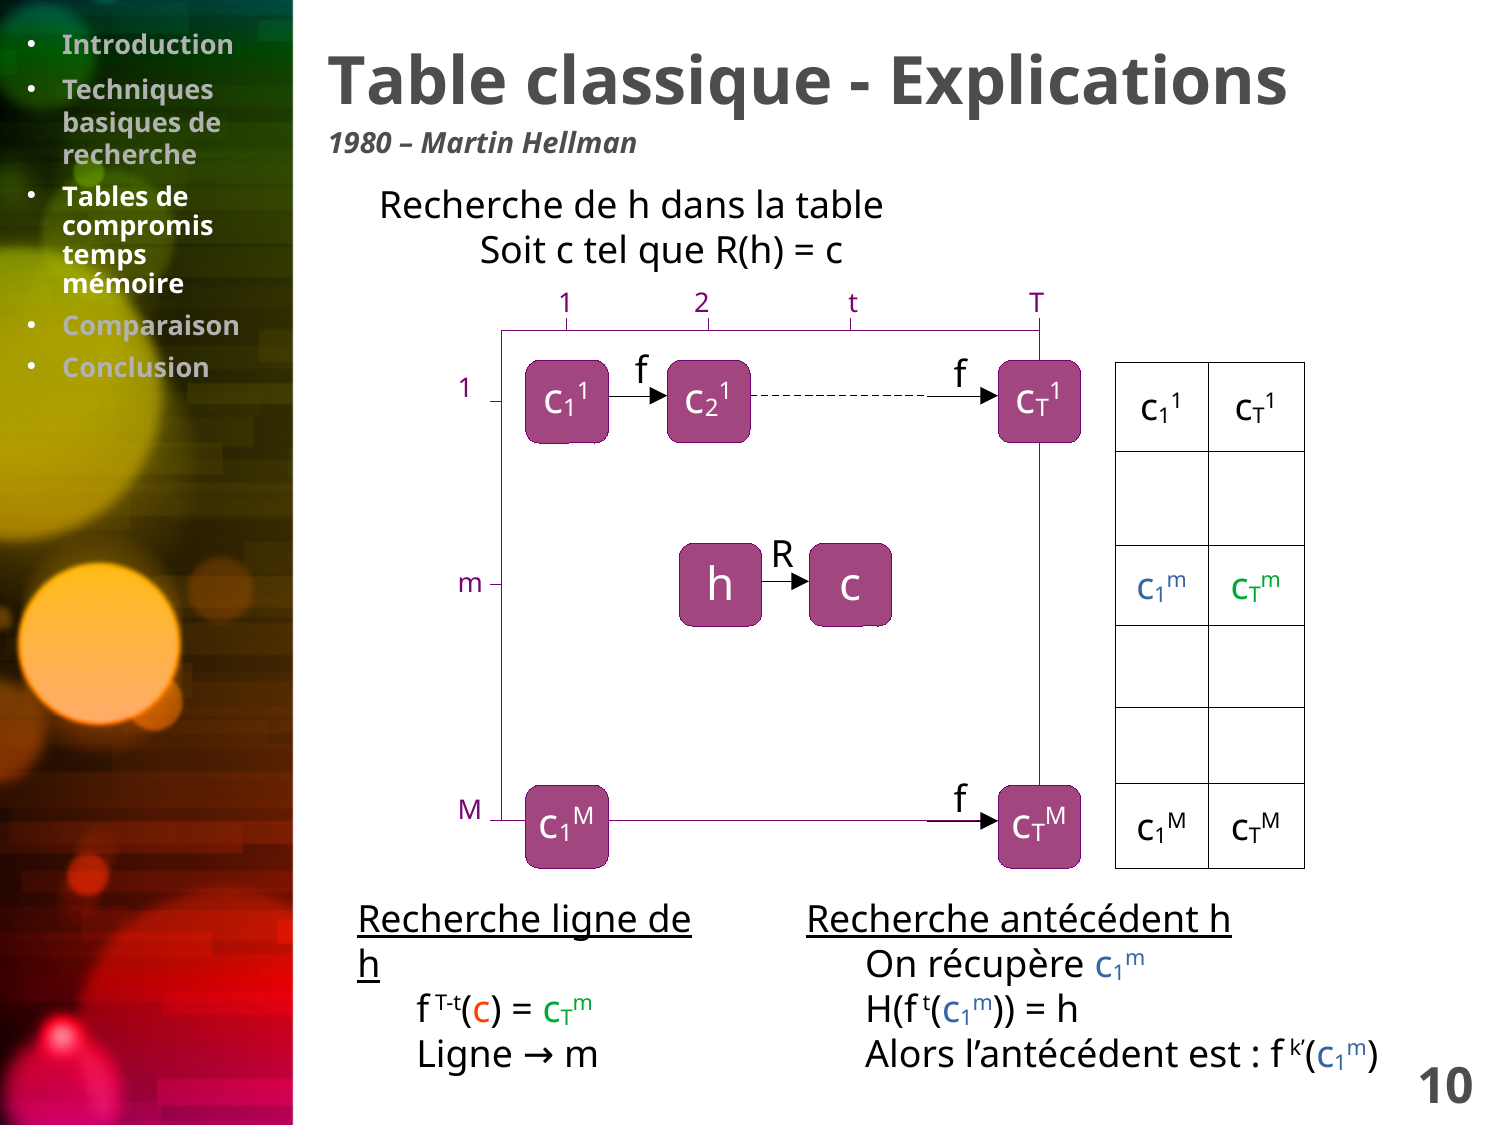

# Table classique - Explications
Introduction
Techniques basiques de recherche
Tables de compromis temps mémoire
Comparaison
Conclusion
1980 – Martin Hellman
Recherche de h dans la table
	Soit c tel que R(h) = c
1	 2	 t	 T
1
m
M
f
f
c21
cT1
c11
| c11 | cT1 |
| --- | --- |
| | |
| c1m | cTm |
| | |
| | |
| c1M | cTM |
R
c
h
f
c1M
cTM
Recherche antécédent h
	On récupère c1m
	H(f t(c1m)) = h
	Alors l’antécédent est : f k’(c1m)
Recherche ligne de h
	f T-t(c) = cTm
	Ligne → m